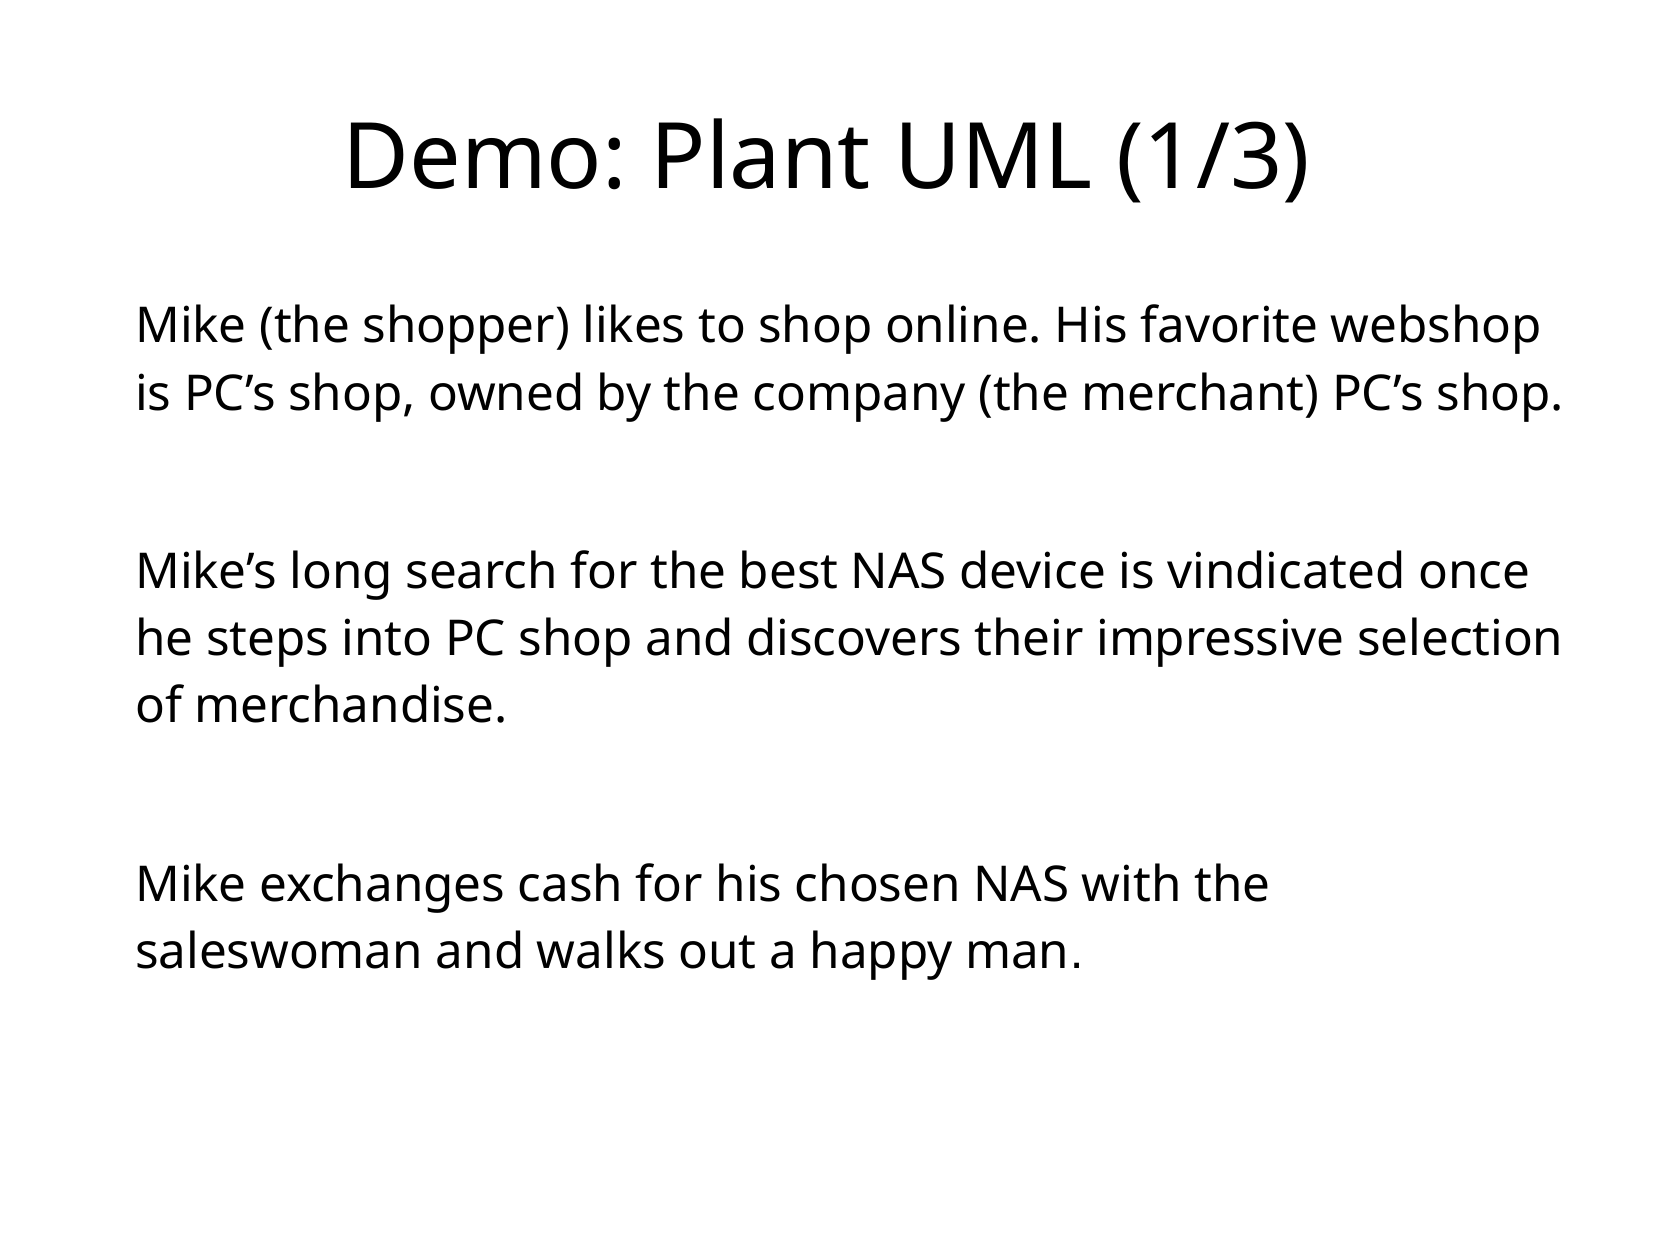

# Demo: Plant UML (1/3)
Mike (the shopper) likes to shop online. His favorite webshop is PC’s shop, owned by the company (the merchant) PC’s shop.
Mike’s long search for the best NAS device is vindicated once he steps into PC shop and discovers their impressive selection of merchandise.
Mike exchanges cash for his chosen NAS with the saleswoman and walks out a happy man.